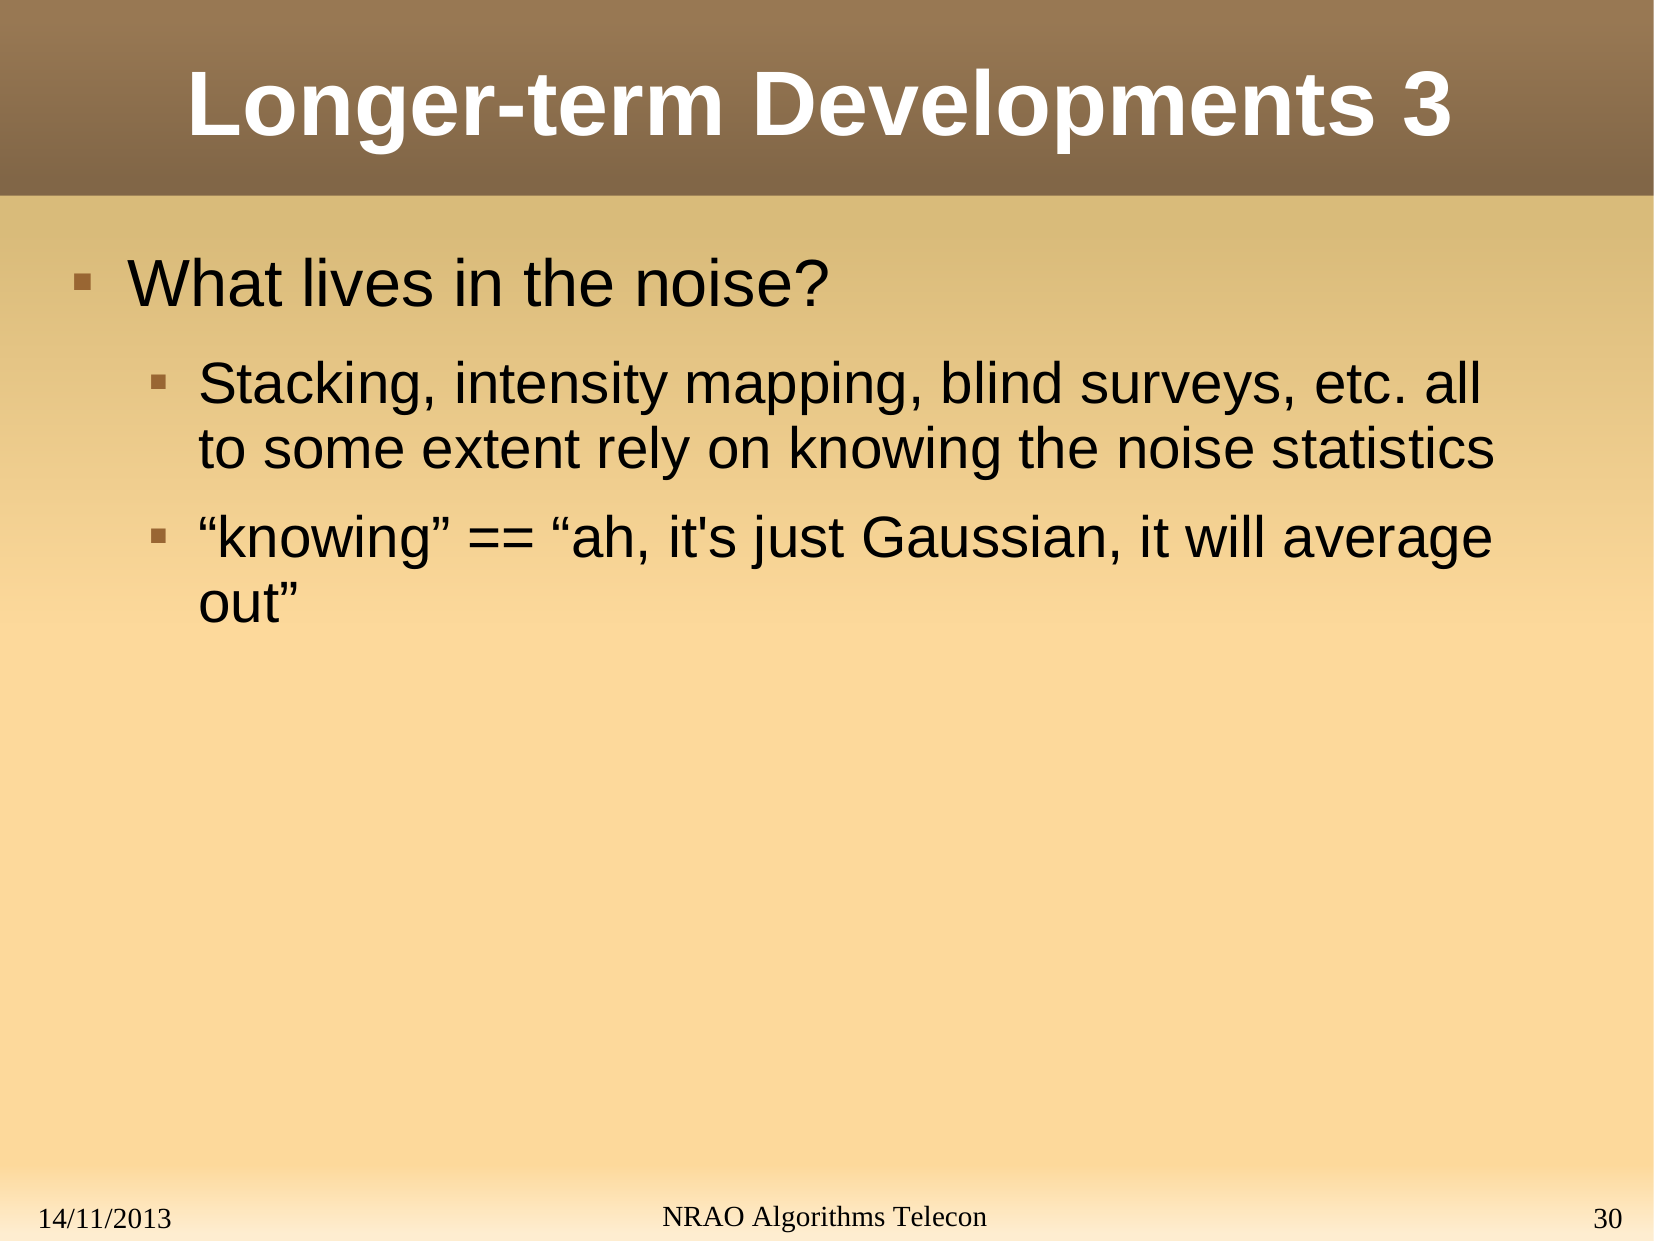

# Longer-term Developments 3
What lives in the noise?
Stacking, intensity mapping, blind surveys, etc. all to some extent rely on knowing the noise statistics
“knowing” == “ah, it's just Gaussian, it will average out”
NRAO Algorithms Telecon
14/11/2013
30